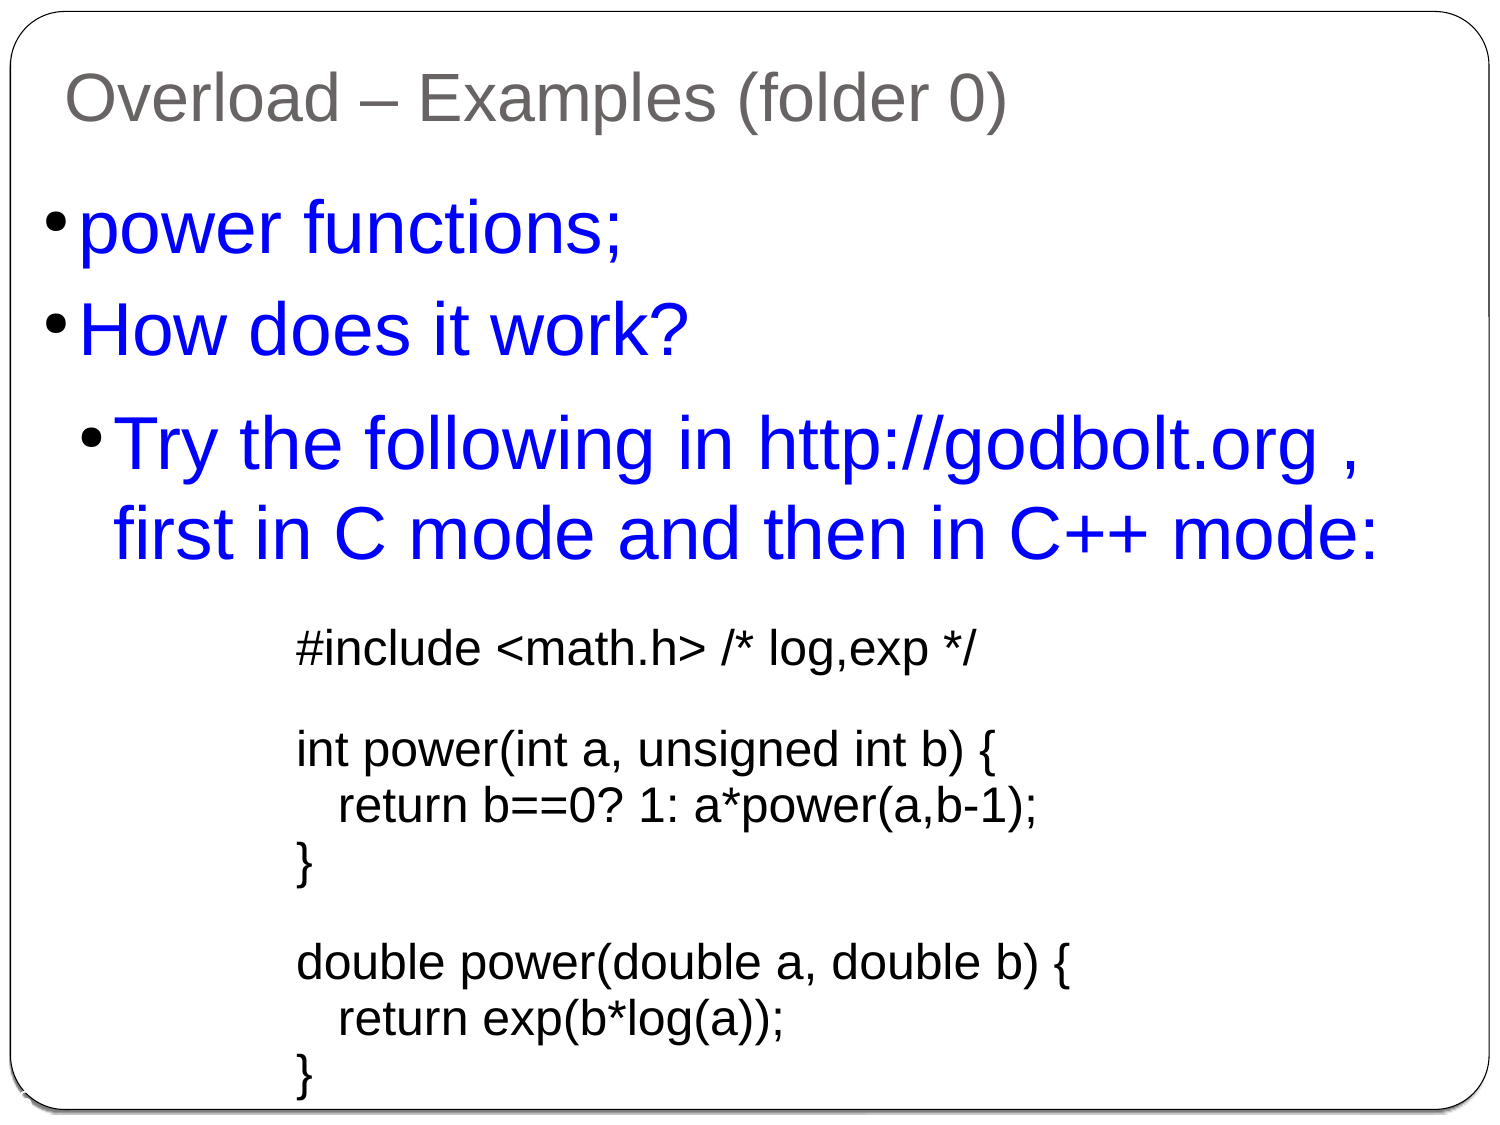

# Overload – Examples (folder 0)
power functions;
How does it work?
Try the following in http://godbolt.org , first in C mode and then in C++ mode:
#include <math.h> /* log,exp */
int power(int a, unsigned int b) {
 return b==0? 1: a*power(a,b-1);
}
double power(double a, double b) {
 return exp(b*log(a));
}